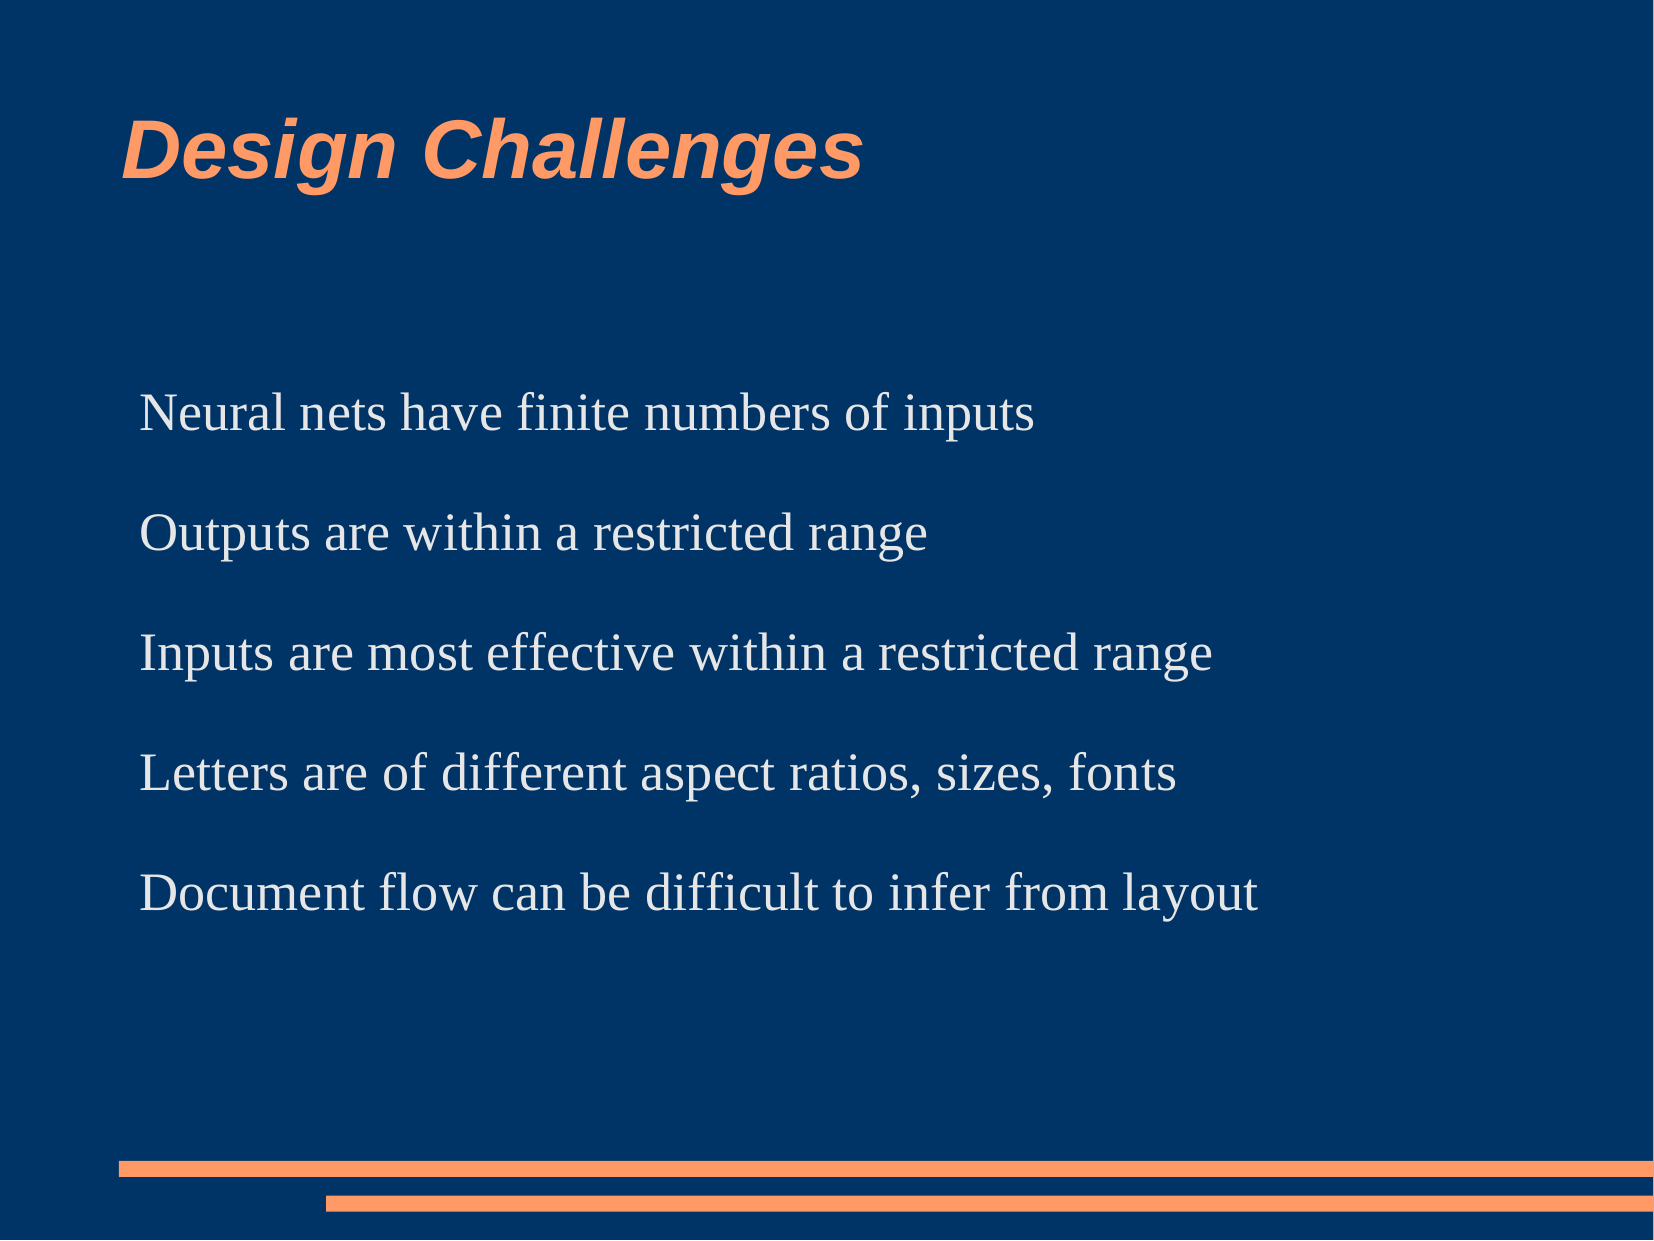

# Design Challenges
Neural nets have finite numbers of inputs
Outputs are within a restricted range
Inputs are most effective within a restricted range
Letters are of different aspect ratios, sizes, fonts
Document flow can be difficult to infer from layout